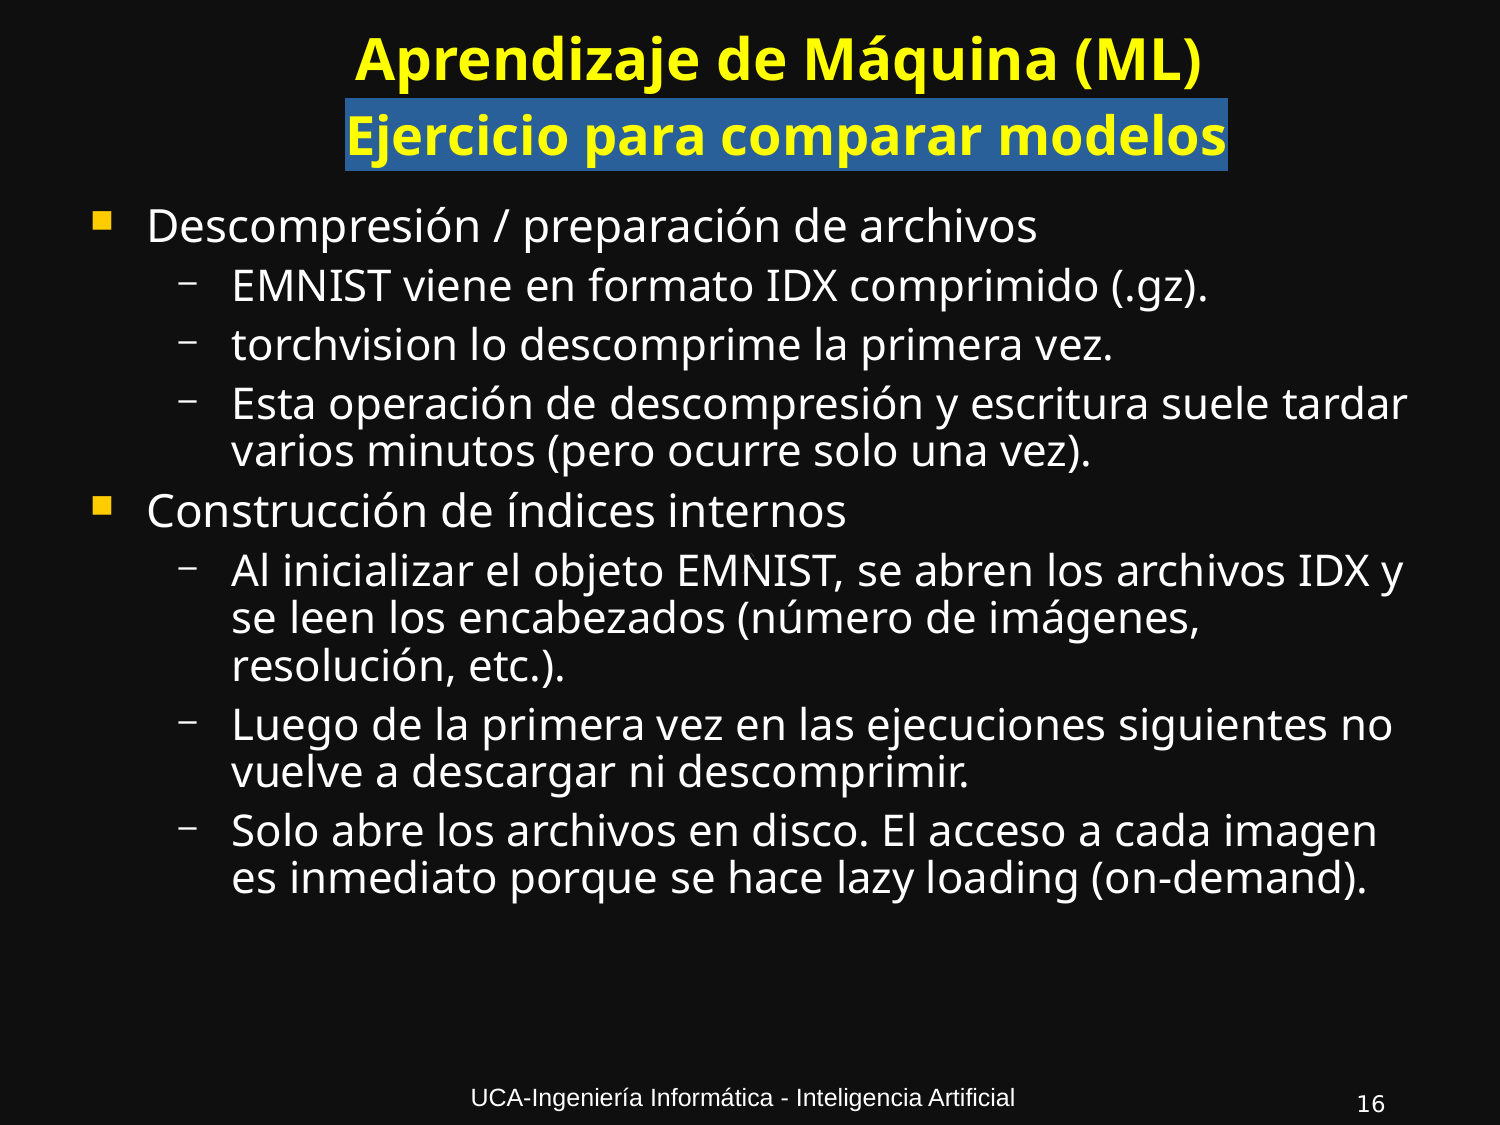

# Aprendizaje de Máquina (ML) Ejercicio para comparar modelos
Descompresión / preparación de archivos
EMNIST viene en formato IDX comprimido (.gz).
torchvision lo descomprime la primera vez.
Esta operación de descompresión y escritura suele tardar varios minutos (pero ocurre solo una vez).
Construcción de índices internos
Al inicializar el objeto EMNIST, se abren los archivos IDX y se leen los encabezados (número de imágenes, resolución, etc.).
Luego de la primera vez en las ejecuciones siguientes no vuelve a descargar ni descomprimir.
Solo abre los archivos en disco. El acceso a cada imagen es inmediato porque se hace lazy loading (on-demand).